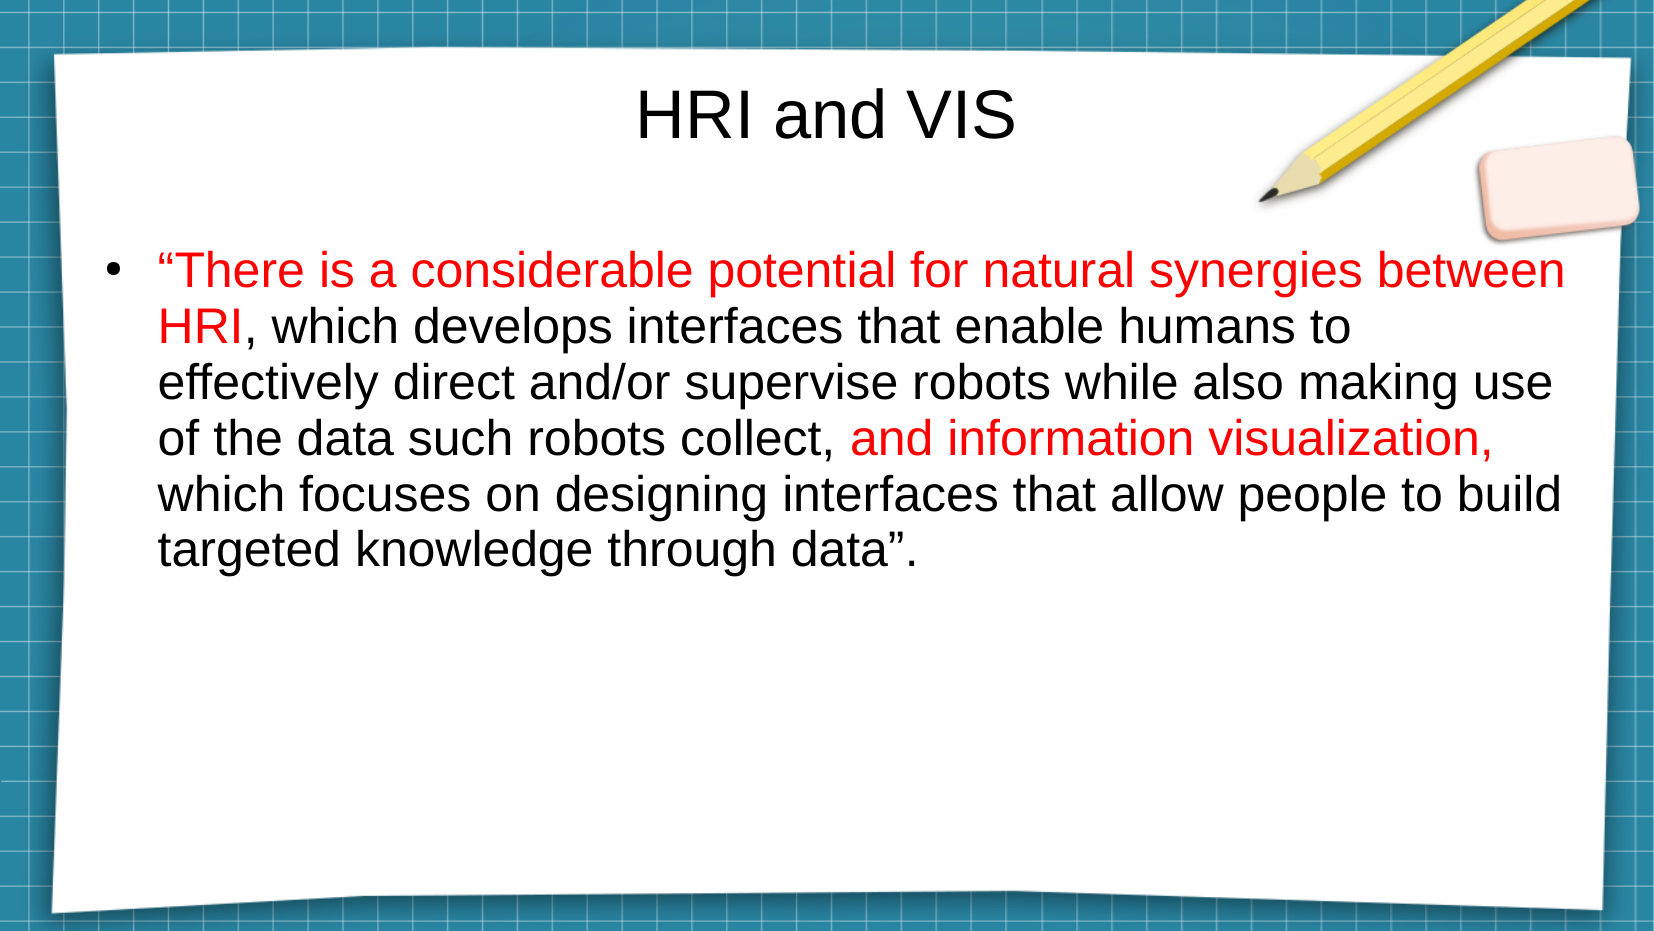

# HRI and VIS
“There is a considerable potential for natural synergies between HRI, which develops interfaces that enable humans to effectively direct and/or supervise robots while also making use of the data such robots collect, and information visualization, which focuses on designing interfaces that allow people to build targeted knowledge through data”.